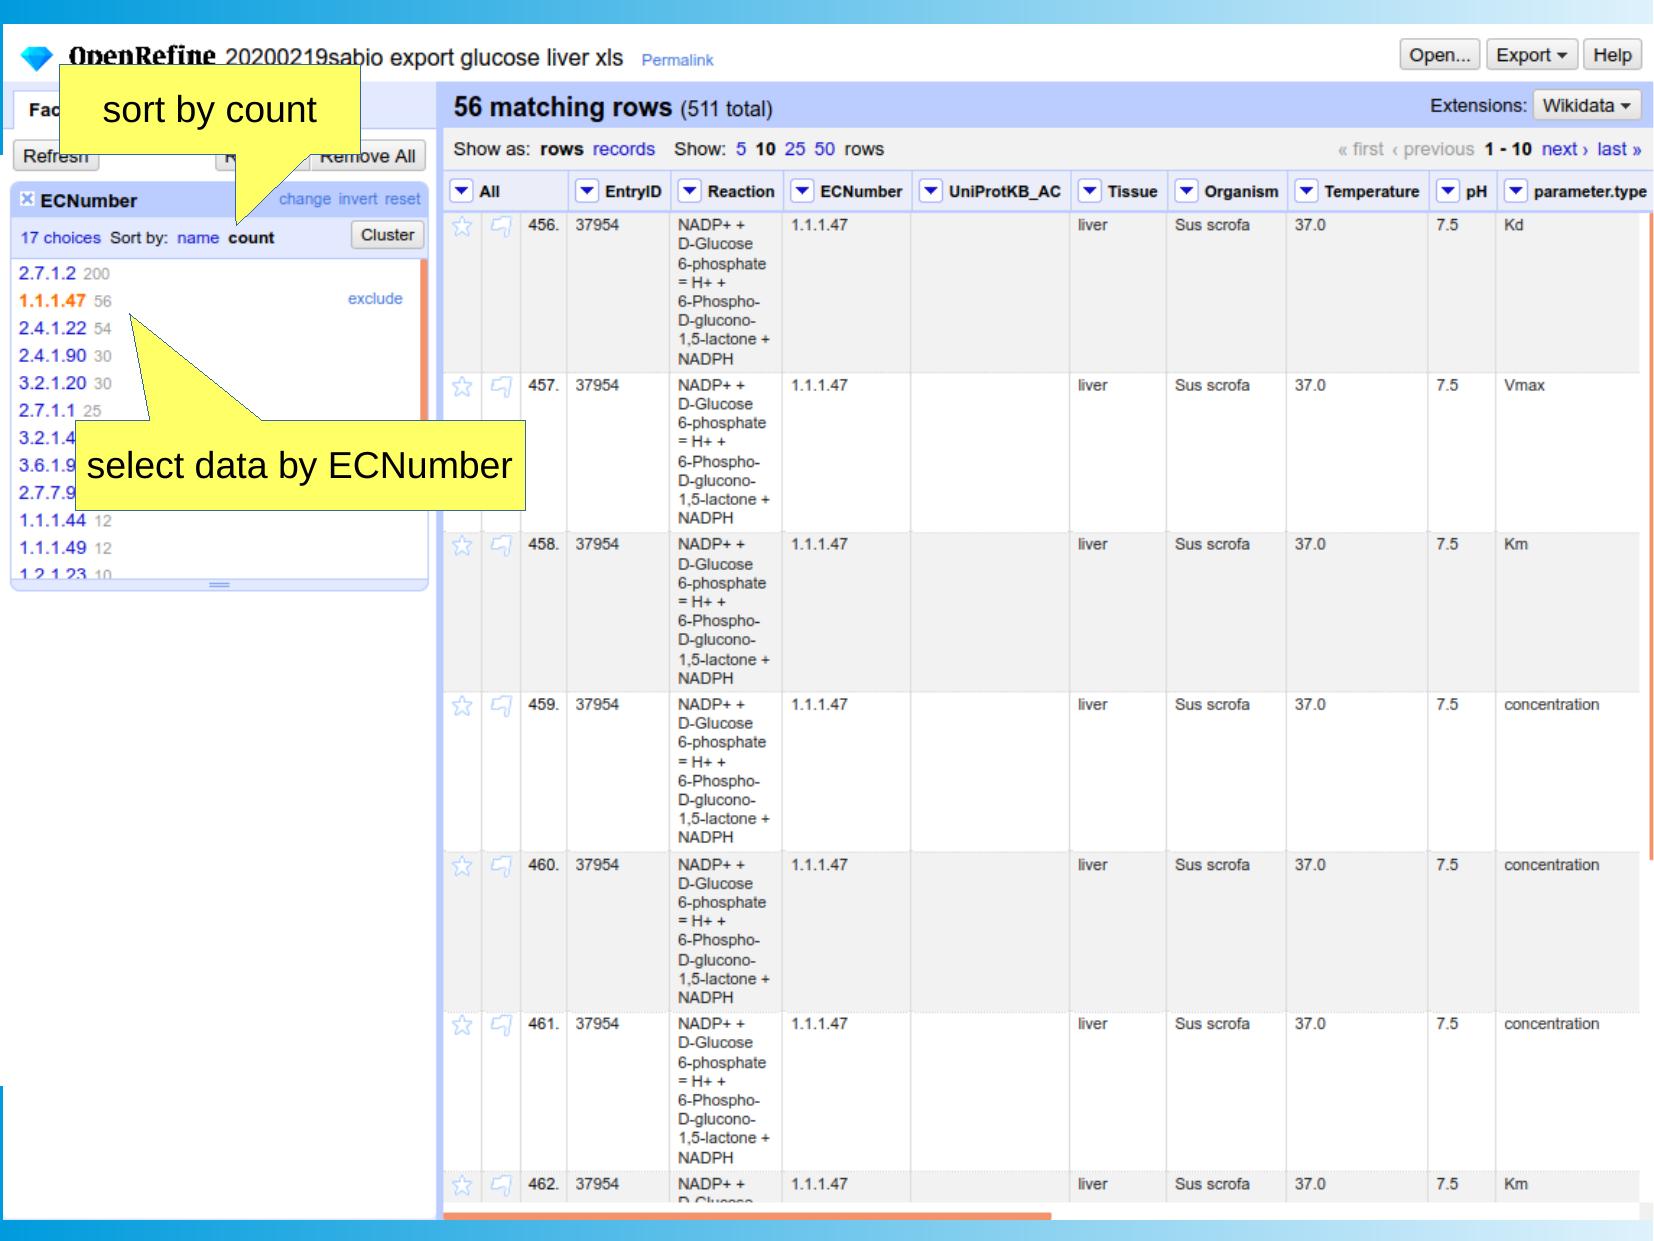

#
sort by count
select data by ECNumber